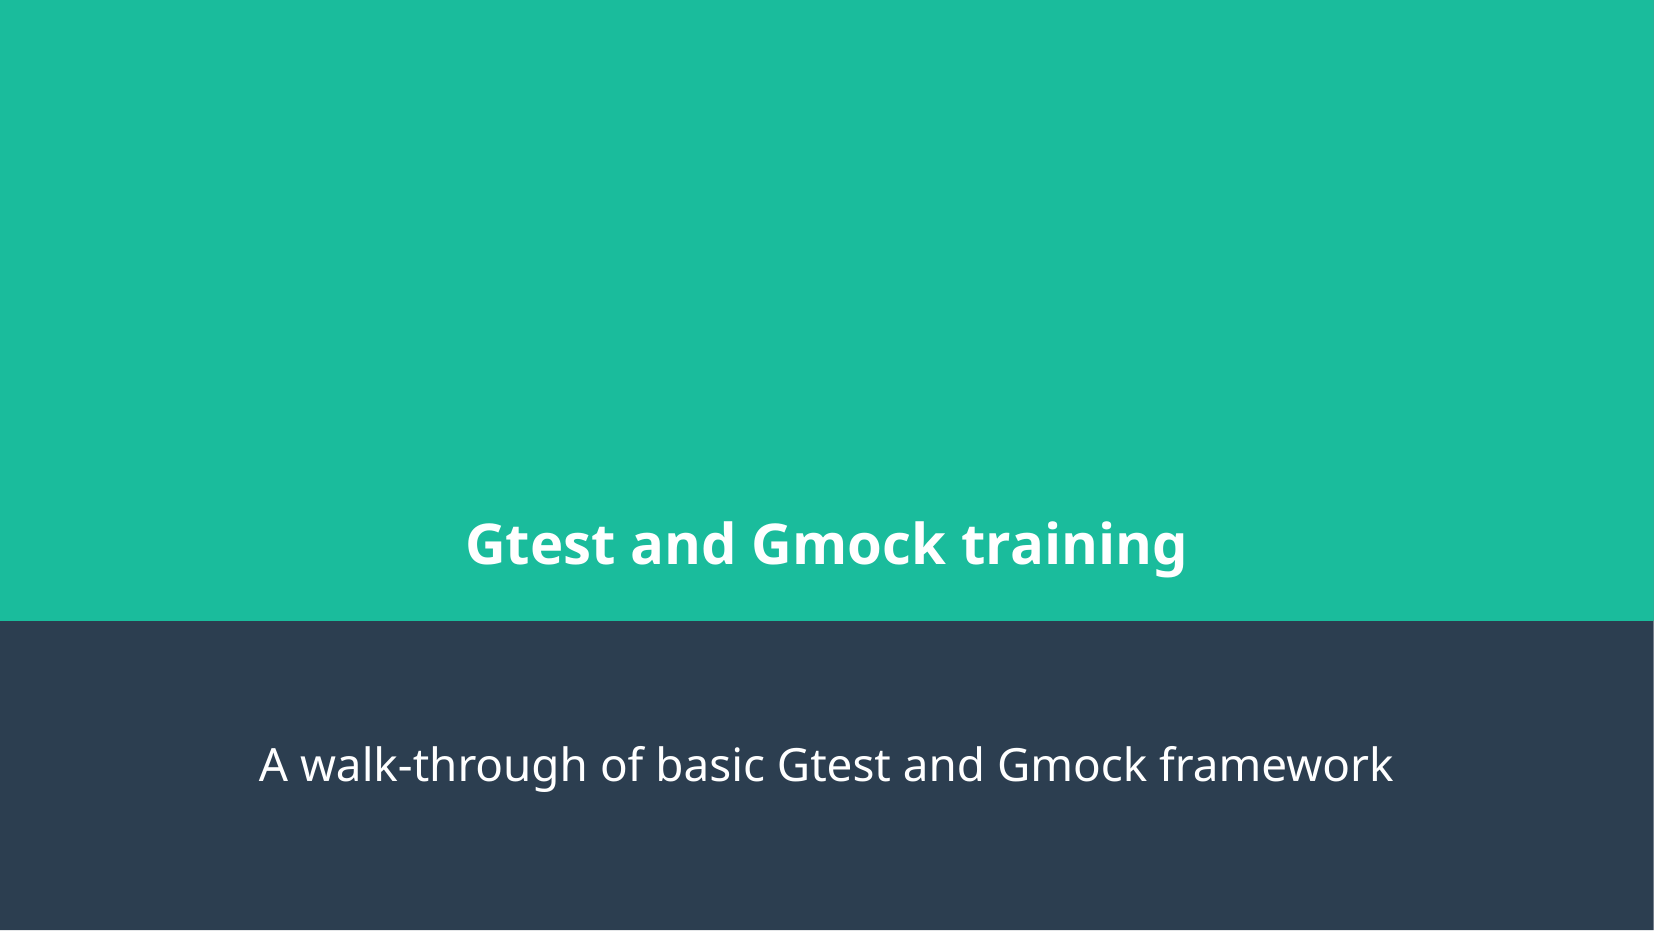

# Gtest and Gmock training
A walk-through of basic Gtest and Gmock framework